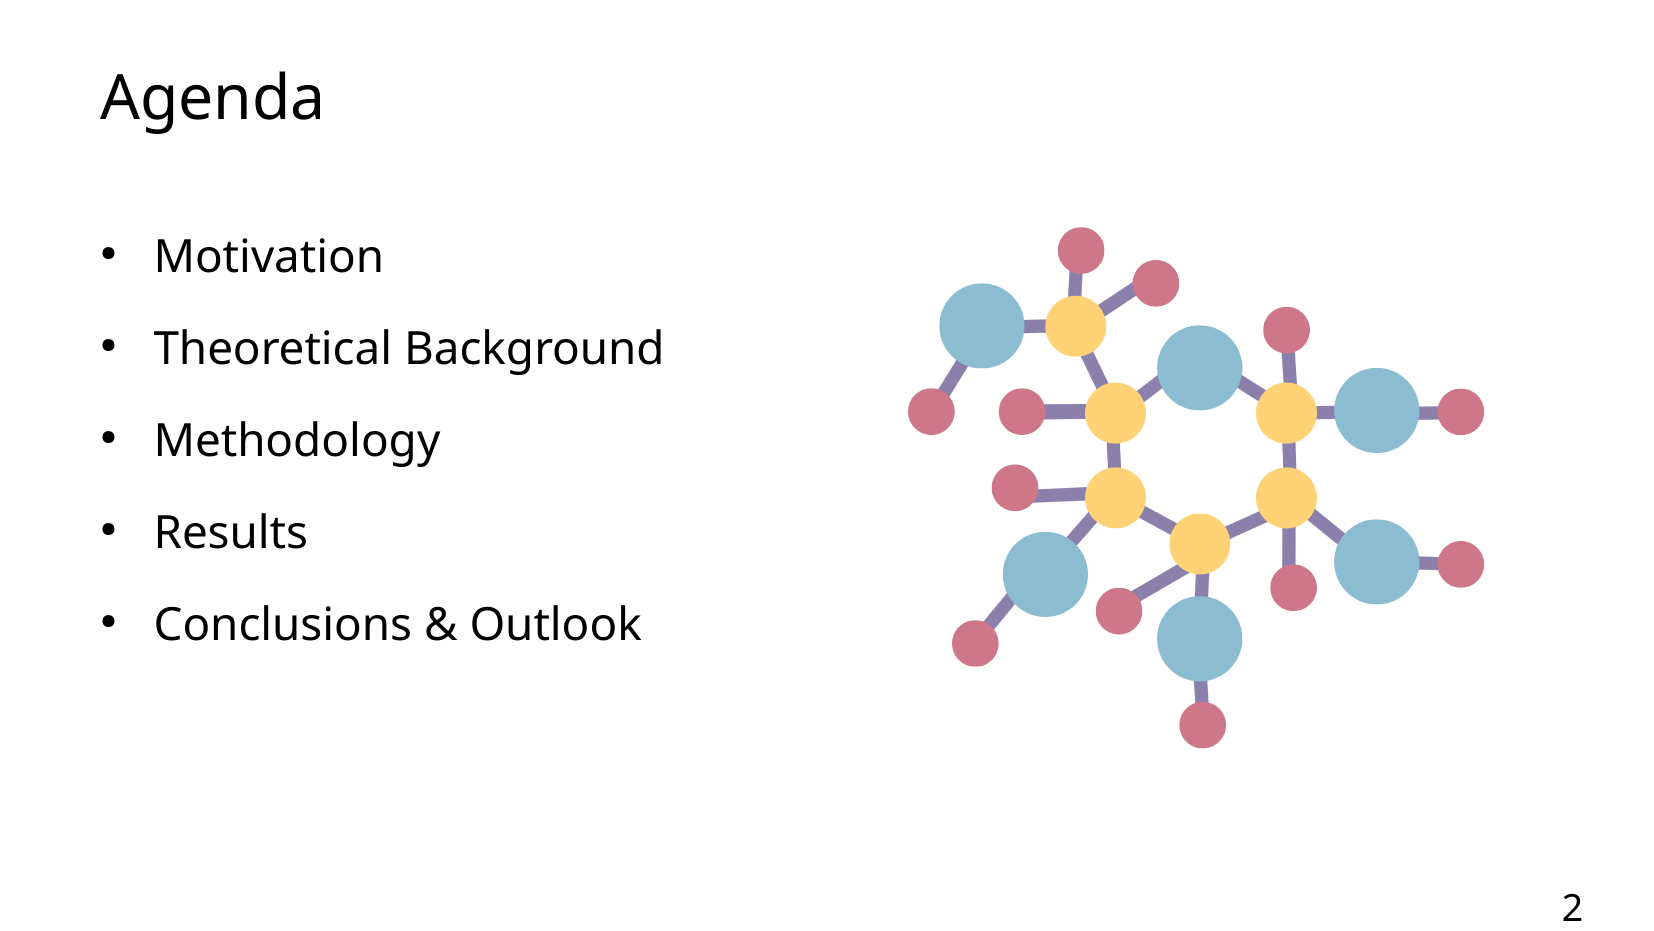

Agenda
# Motivation
Theoretical Background
Methodology
Results
Conclusions & Outlook